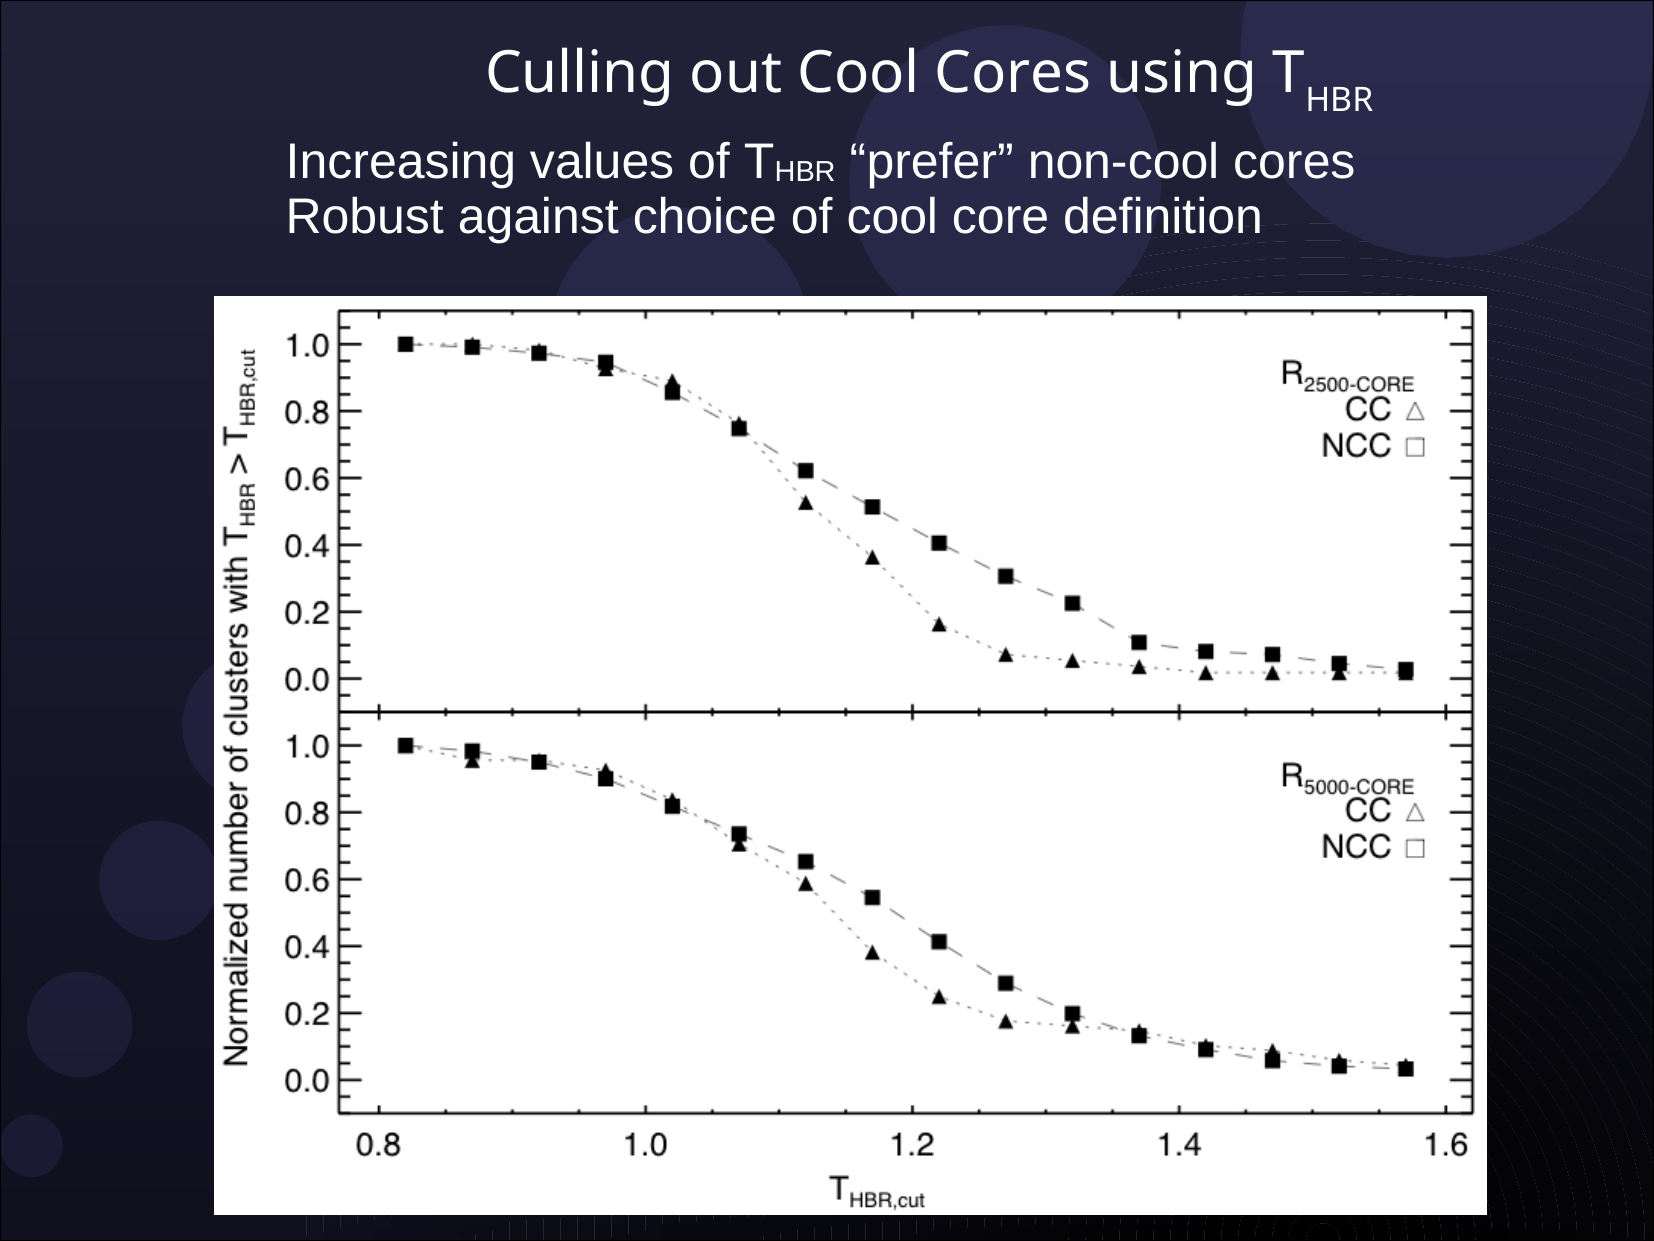

Culling out Cool Cores using THBR
 Increasing values of THBR “prefer” non-cool cores
 Robust against choice of cool core definition